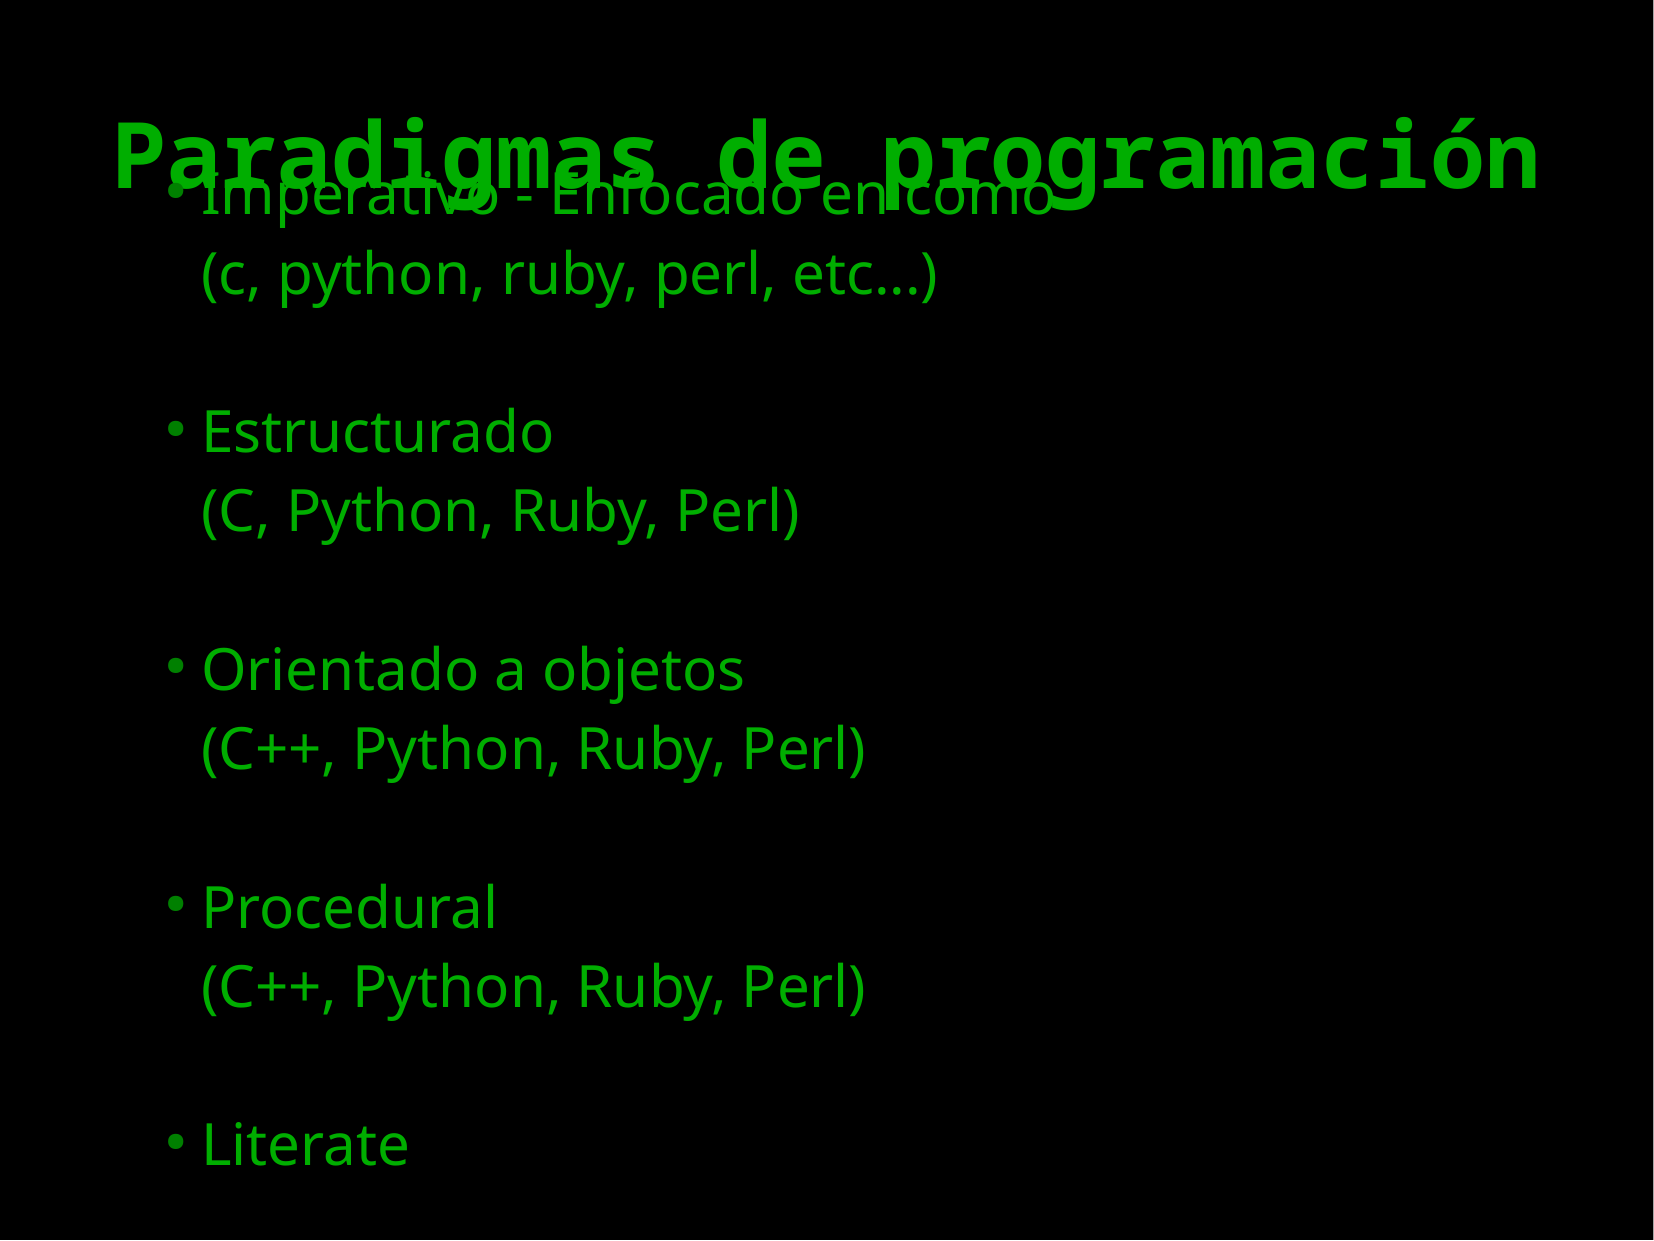

# Paradigmas de programación
 Imperativo - Enfocado en como
 (c, python, ruby, perl, etc...)
 Estructurado
 (C, Python, Ruby, Perl)
 Orientado a objetos
 (C++, Python, Ruby, Perl)
 Procedural
 (C++, Python, Ruby, Perl)
 Literate